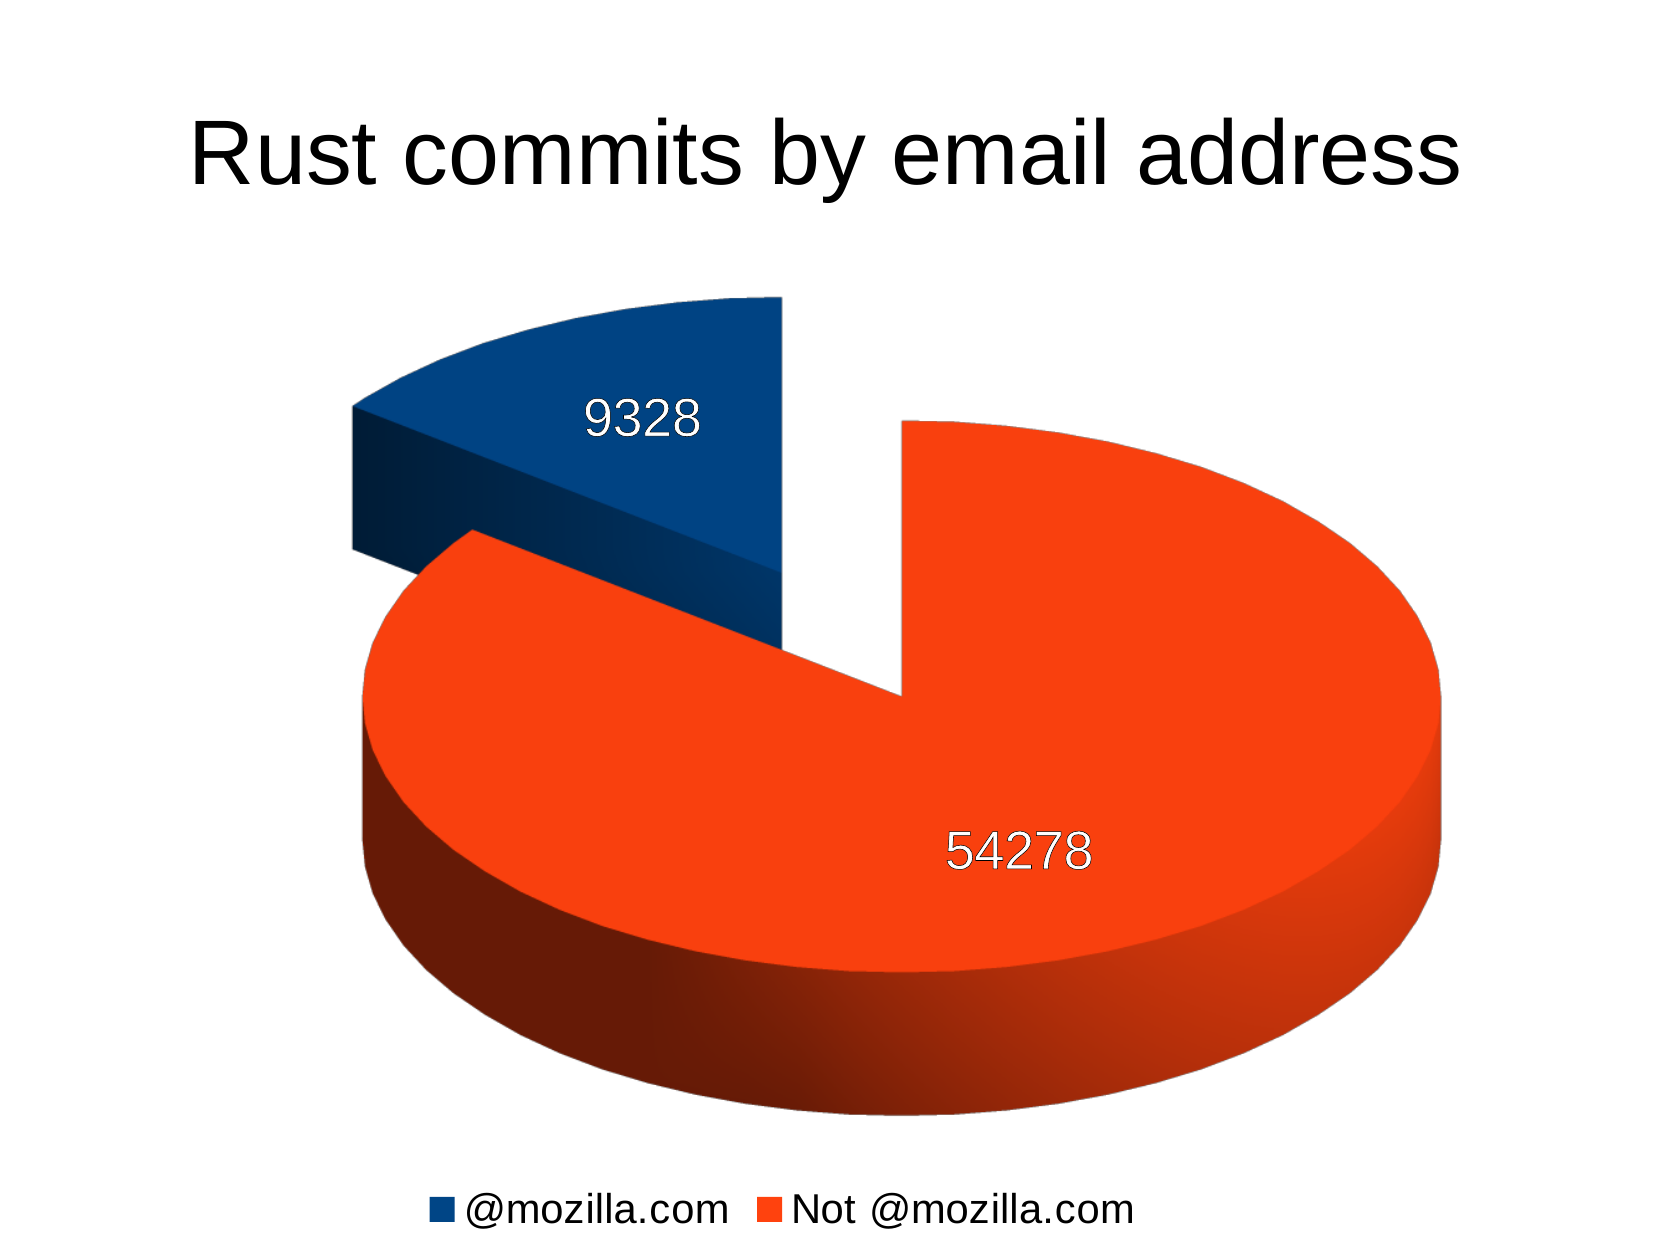

# Rust commits by email address
[unsupported chart]